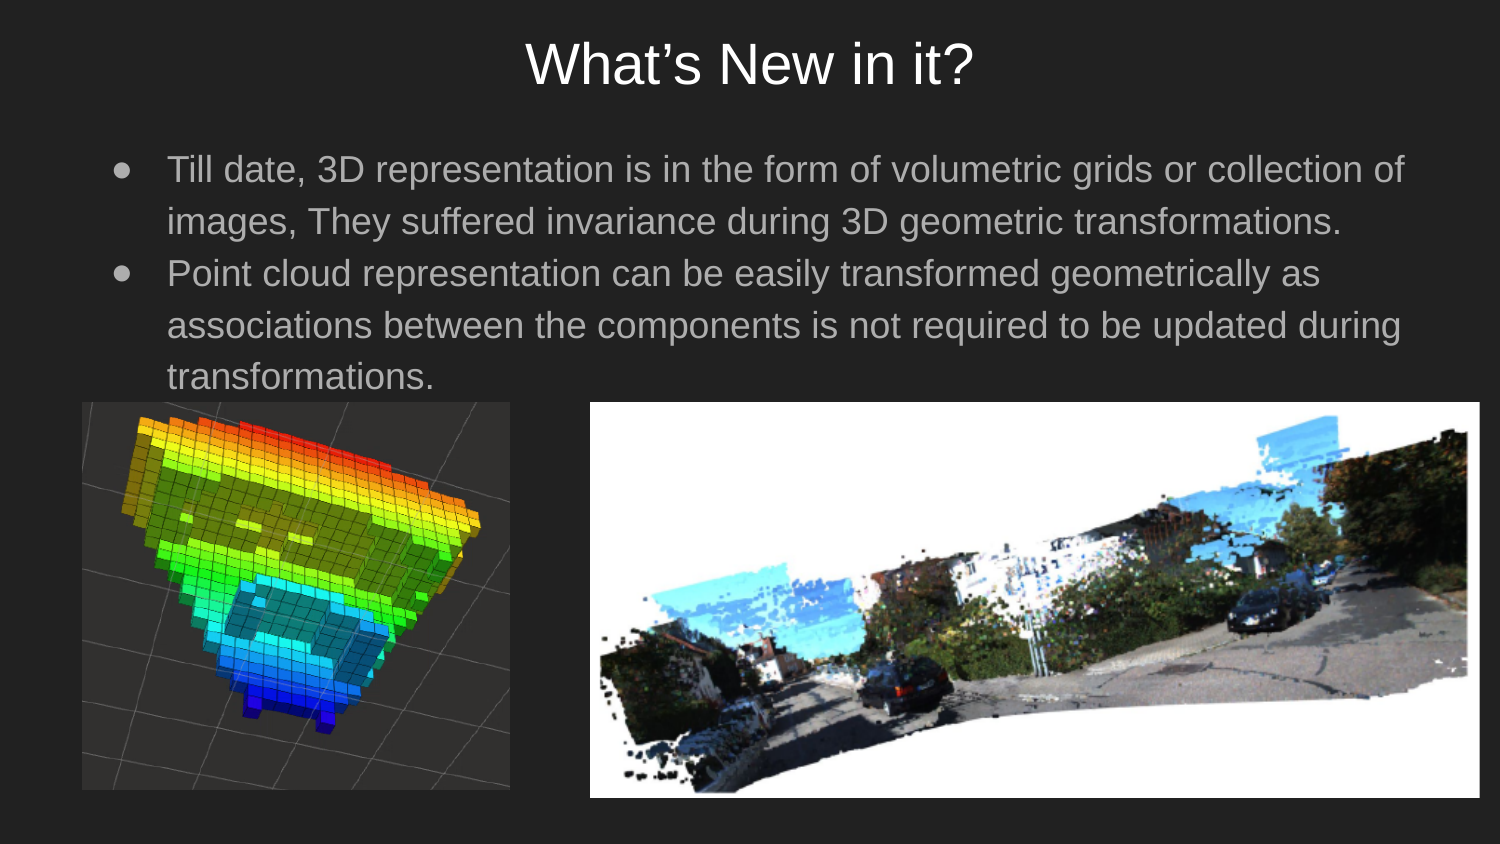

# What’s New in it?
Till date, 3D representation is in the form of volumetric grids or collection of images, They suffered invariance during 3D geometric transformations.
Point cloud representation can be easily transformed geometrically as associations between the components is not required to be updated during transformations.